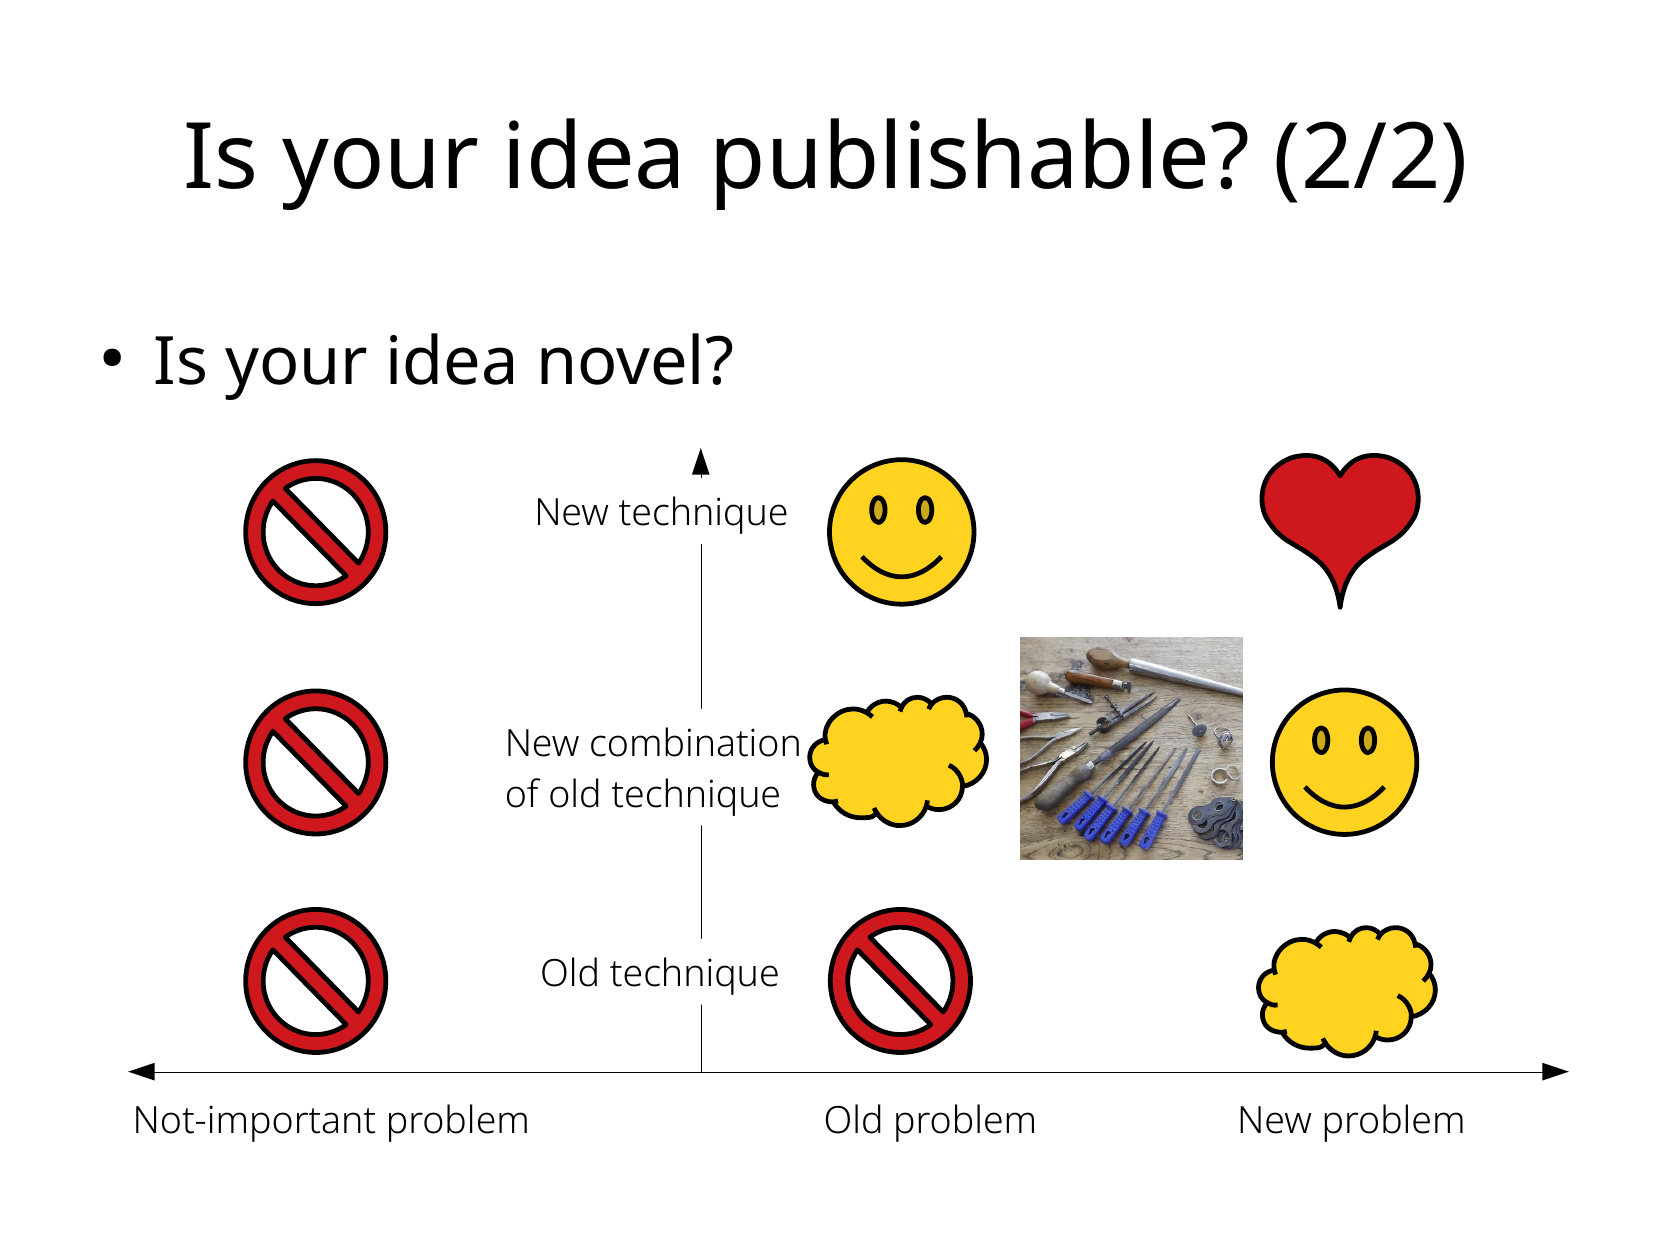

# Is your idea publishable? (2/2)
Is your idea novel?
New technique
New combination
of old technique
Old technique
New problem
Old problem
Not-important problem